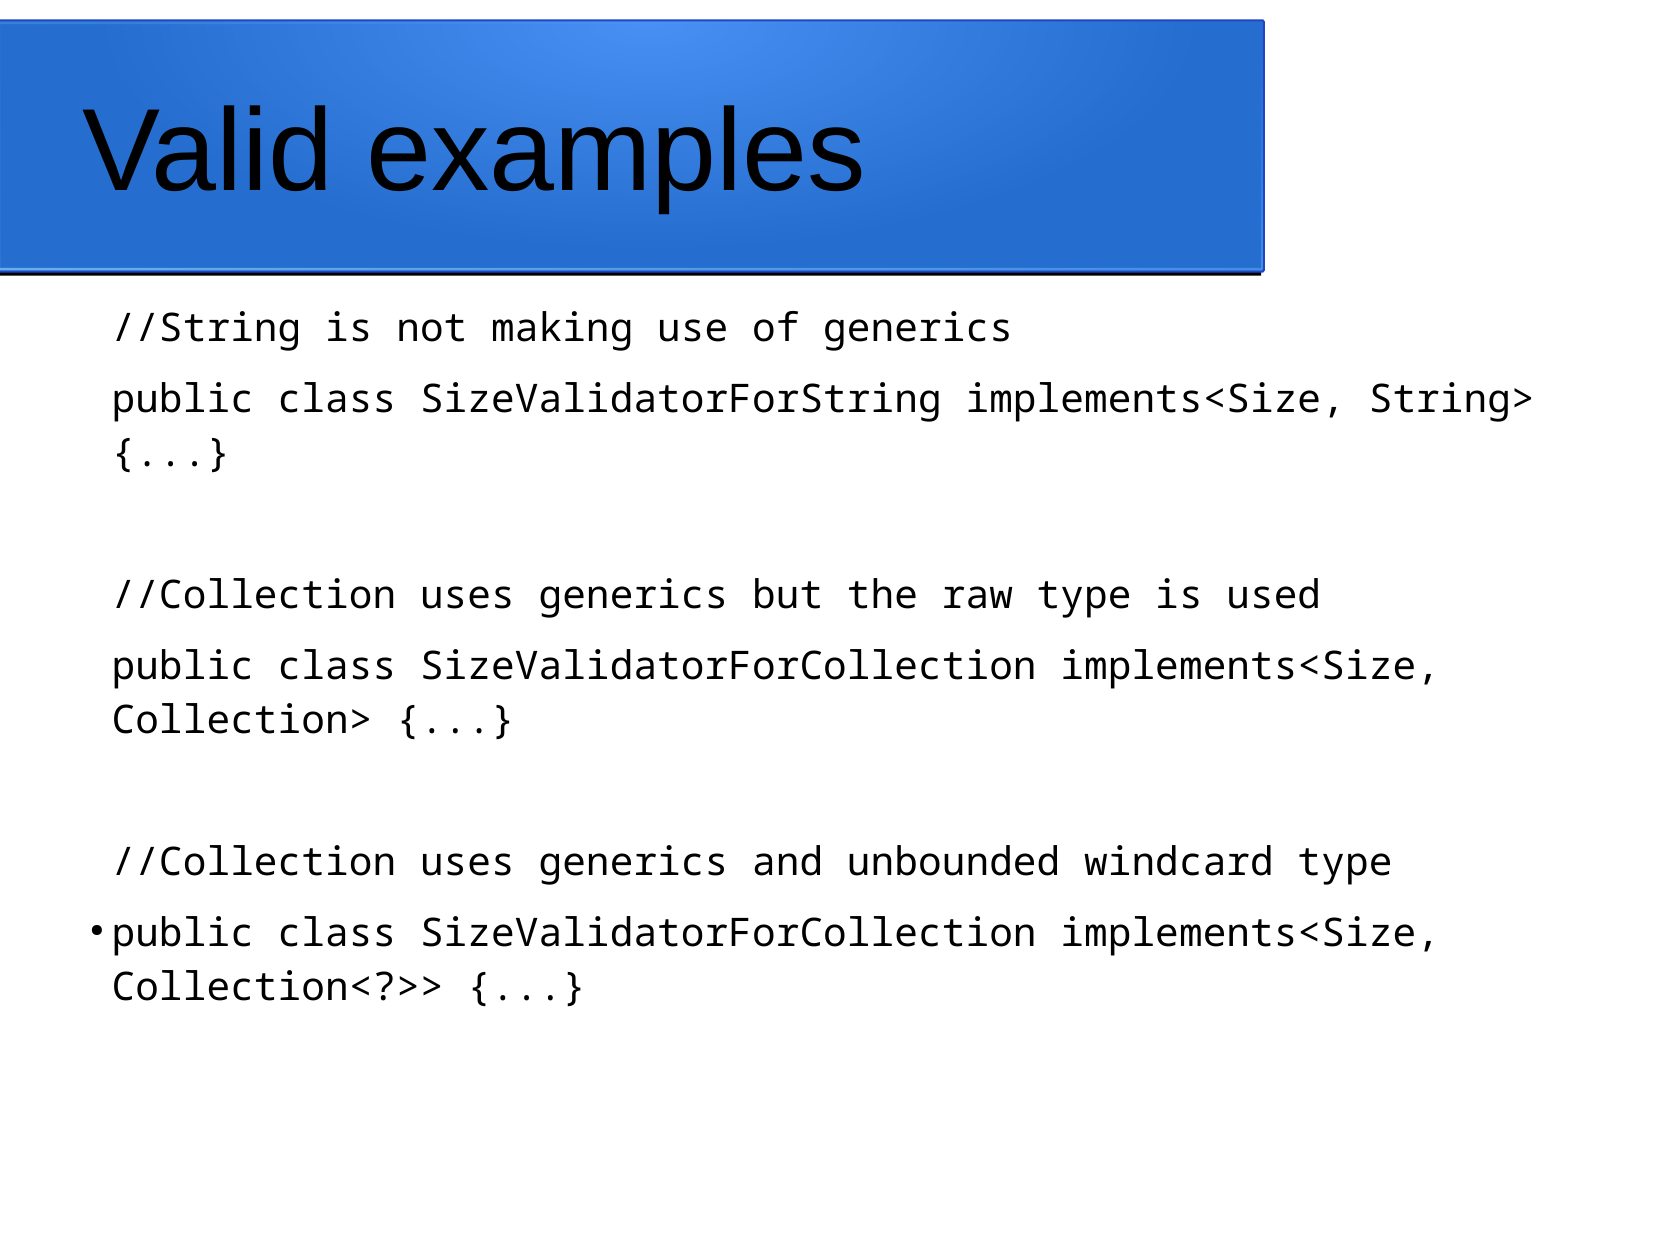

# Valid examples
//String is not making use of generics
public class SizeValidatorForString implements<Size, String> {...}
//Collection uses generics but the raw type is used
public class SizeValidatorForCollection implements<Size, Collection> {...}
//Collection uses generics and unbounded windcard type
public class SizeValidatorForCollection implements<Size, Collection<?>> {...}